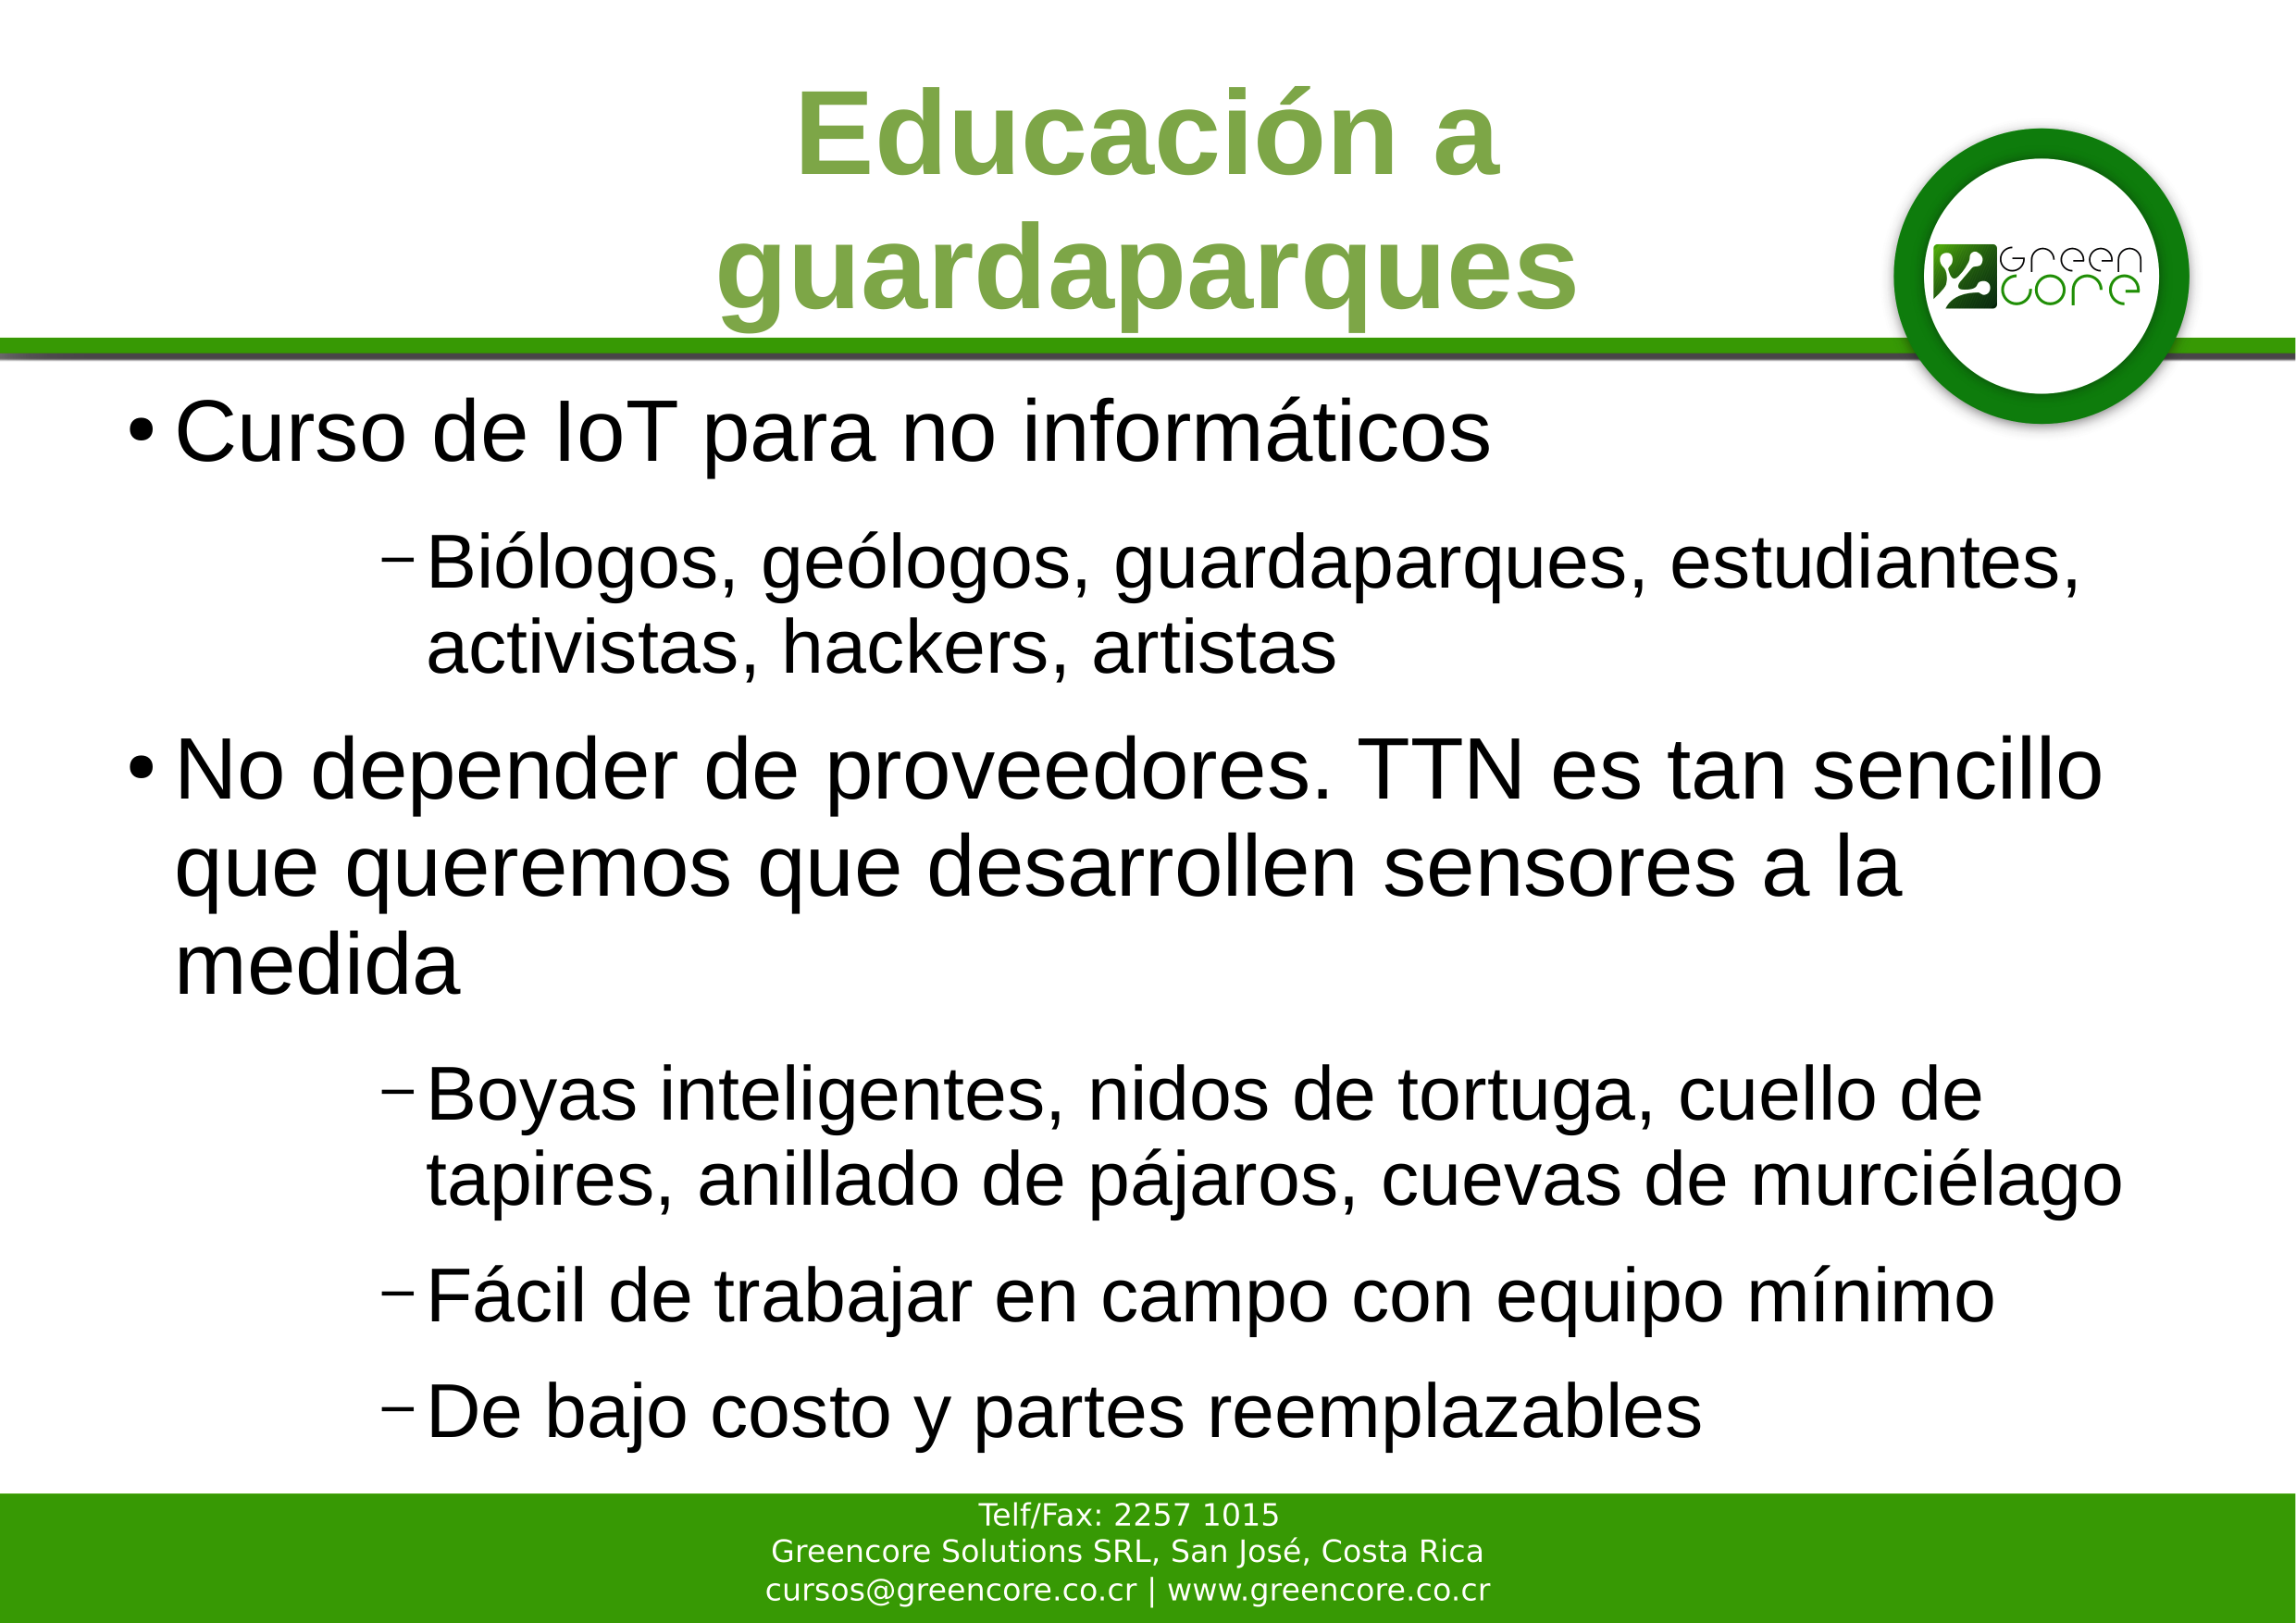

# Educación a guardaparques
Curso de IoT para no informáticos
Biólogos, geólogos, guardaparques, estudiantes, activistas, hackers, artistas
No depender de proveedores. TTN es tan sencillo que queremos que desarrollen sensores a la medida
Boyas inteligentes, nidos de tortuga, cuello de tapires, anillado de pájaros, cuevas de murciélago
Fácil de trabajar en campo con equipo mínimo
De bajo costo y partes reemplazables